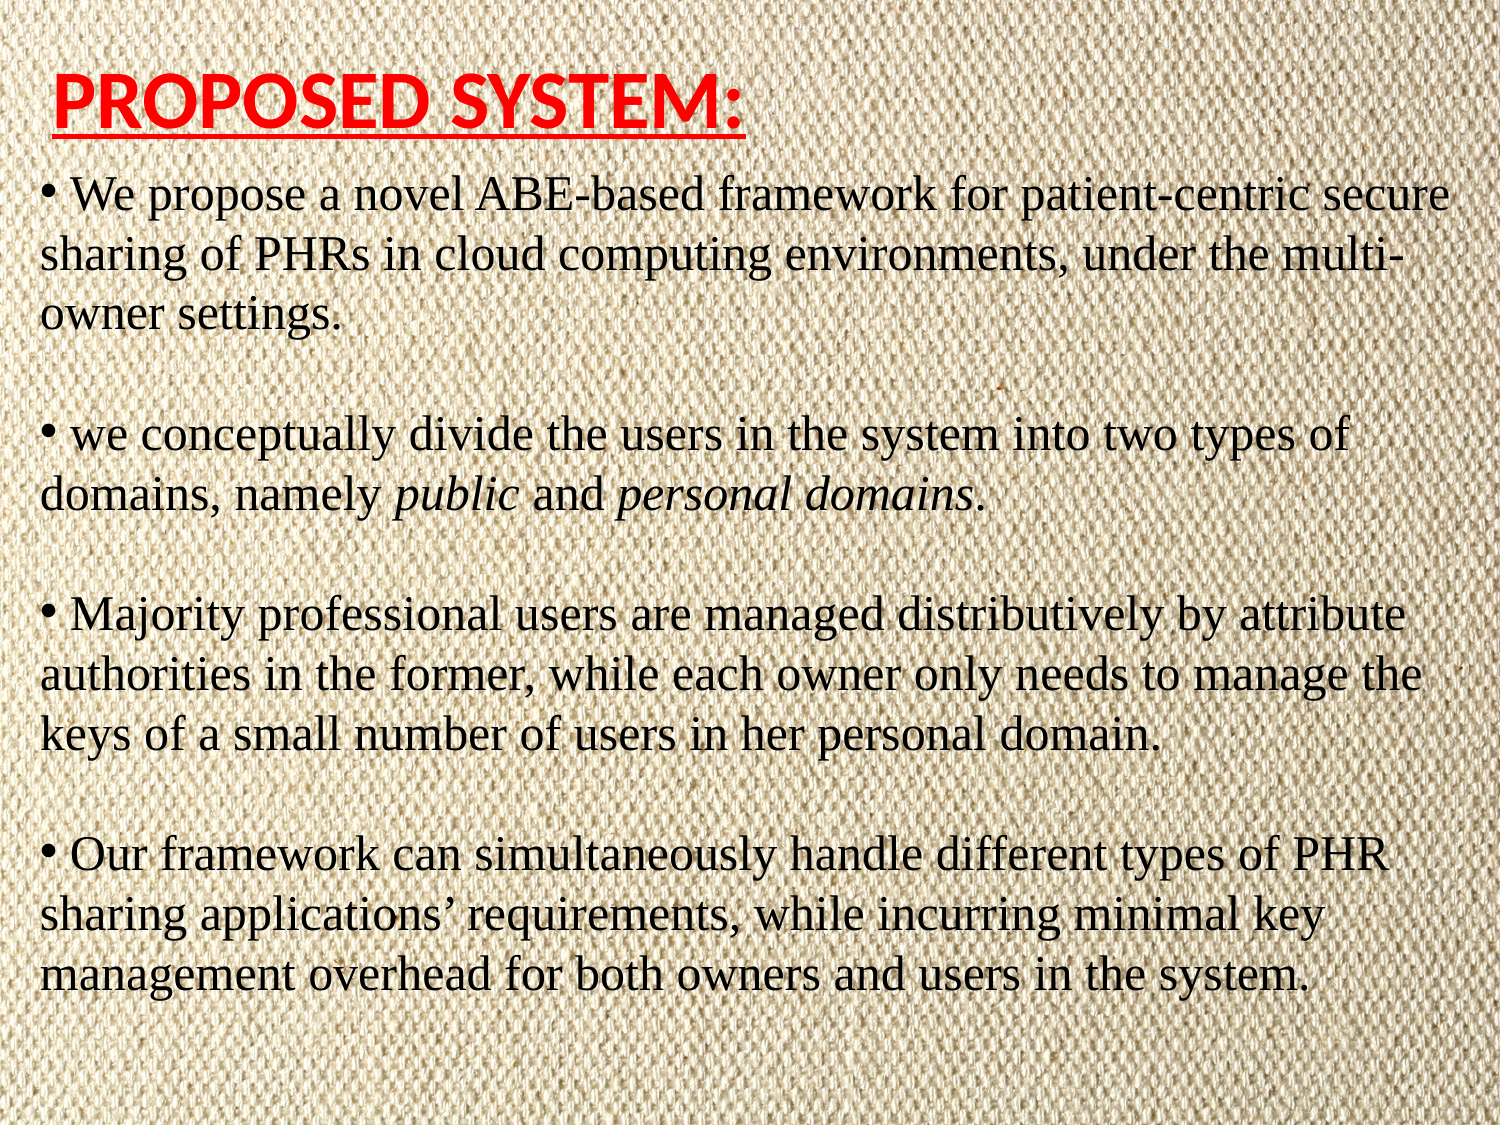

PROPOSED SYSTEM:
 We propose a novel ABE-based framework for patient-centric secure sharing of PHRs in cloud computing environments, under the multi-owner settings.
 we conceptually divide the users in the system into two types of domains, namely public and personal domains.
 Majority professional users are managed distributively by attribute authorities in the former, while each owner only needs to manage the keys of a small number of users in her personal domain.
 Our framework can simultaneously handle different types of PHR sharing applications’ requirements, while incurring minimal key management overhead for both owners and users in the system.